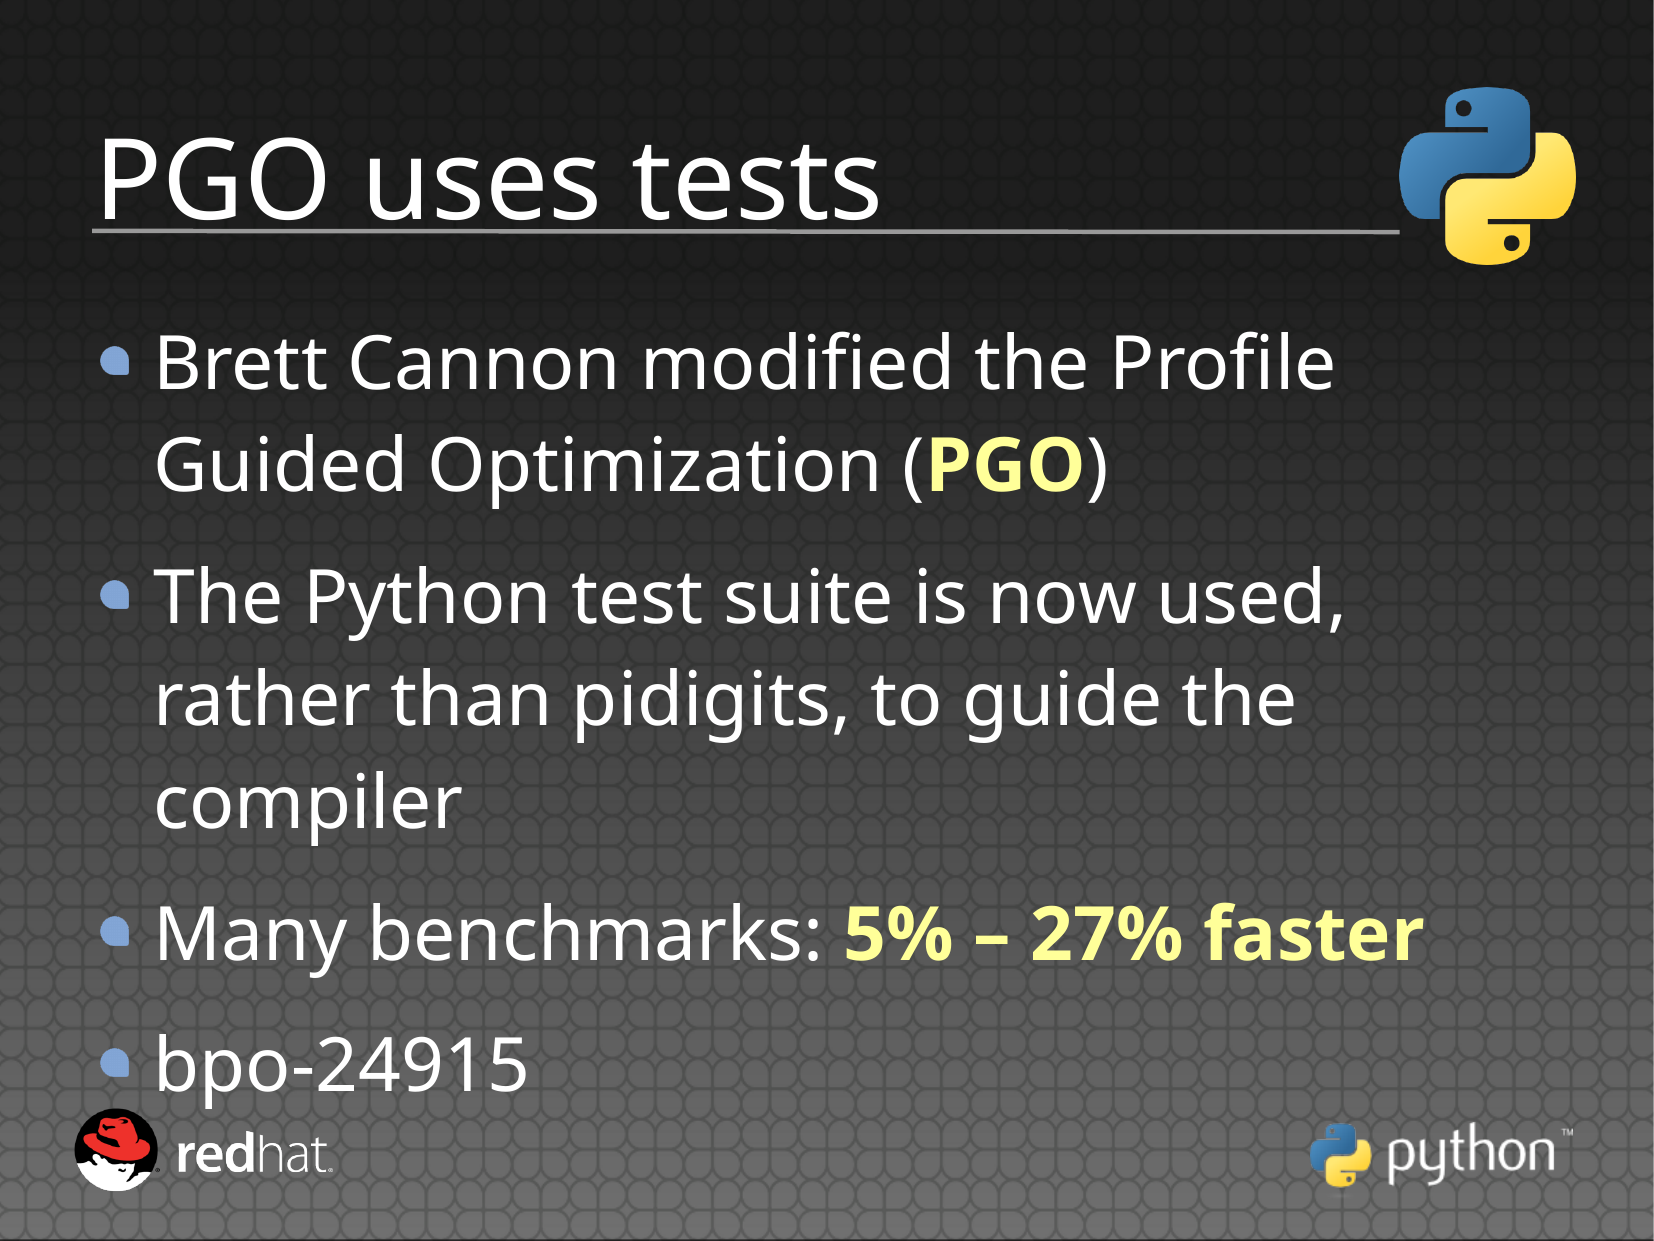

PGO uses tests
# Brett Cannon modified the Profile Guided Optimization (PGO)
The Python test suite is now used, rather than pidigits, to guide the compiler
Many benchmarks: 5% – 27% faster
bpo-24915